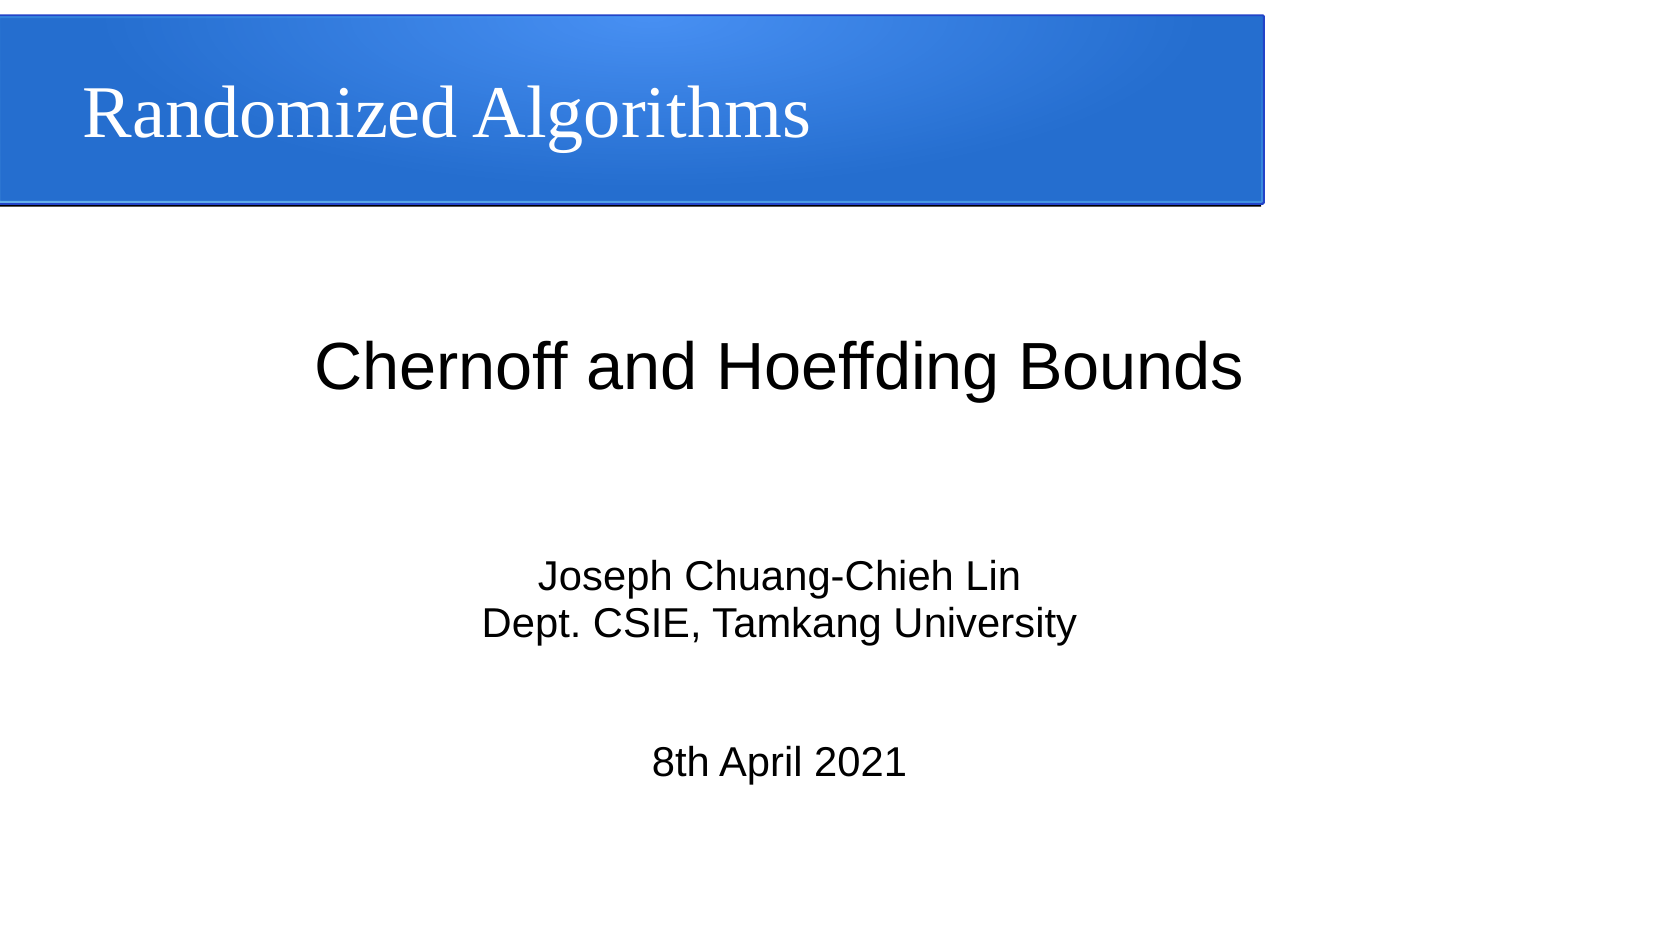

# Randomized Algorithms
Chernoff and Hoeffding Bounds
Joseph Chuang-Chieh Lin
Dept. CSIE, Tamkang University
8th April 2021